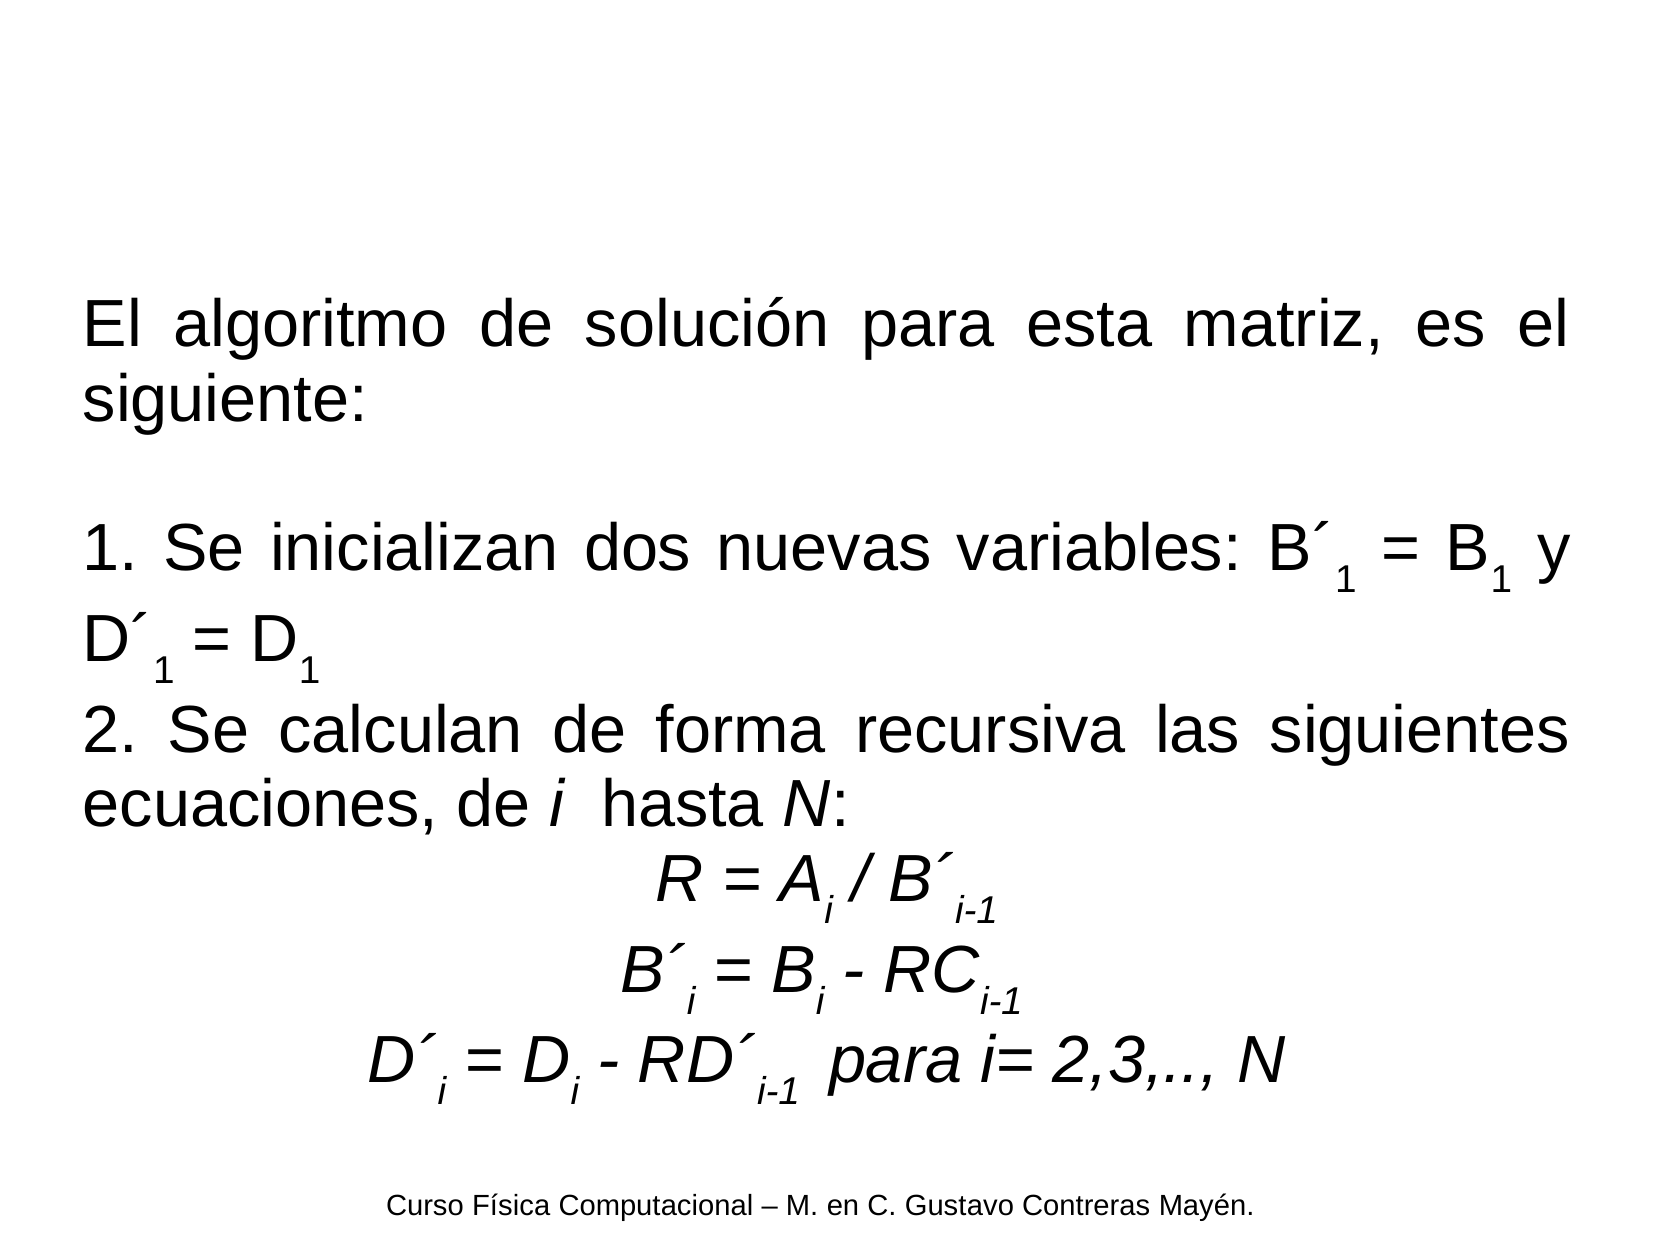

#
El algoritmo de solución para esta matriz, es el siguiente:
1. Se inicializan dos nuevas variables: B´1 = B1 y D´1 = D1
2. Se calculan de forma recursiva las siguientes ecuaciones, de i hasta N:
R = Ai / B´i-1
B´i = Bi - RCi-1
D´i = Di - RD´i-1 para i= 2,3,.., N